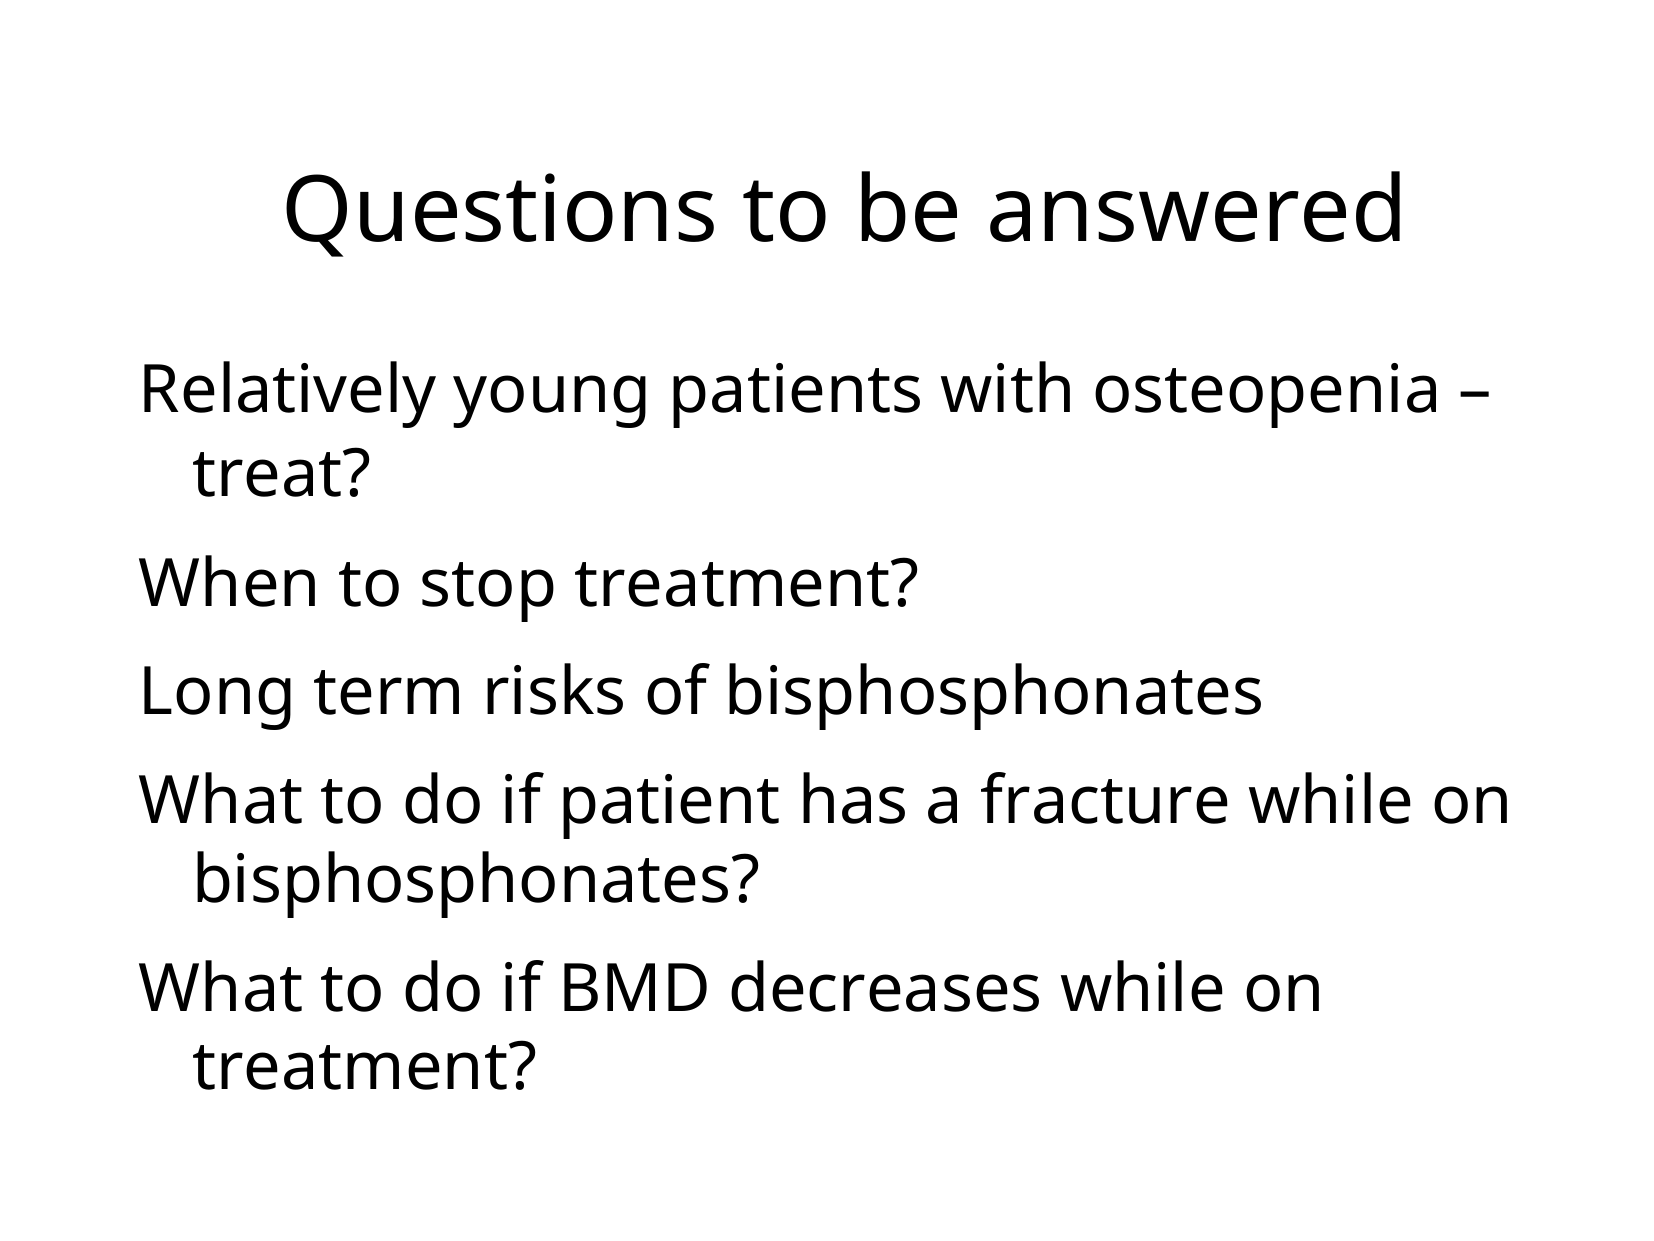

# Questions to be answered
Relatively young patients with osteopenia – treat?
When to stop treatment?
Long term risks of bisphosphonates
What to do if patient has a fracture while on bisphosphonates?
What to do if BMD decreases while on treatment?